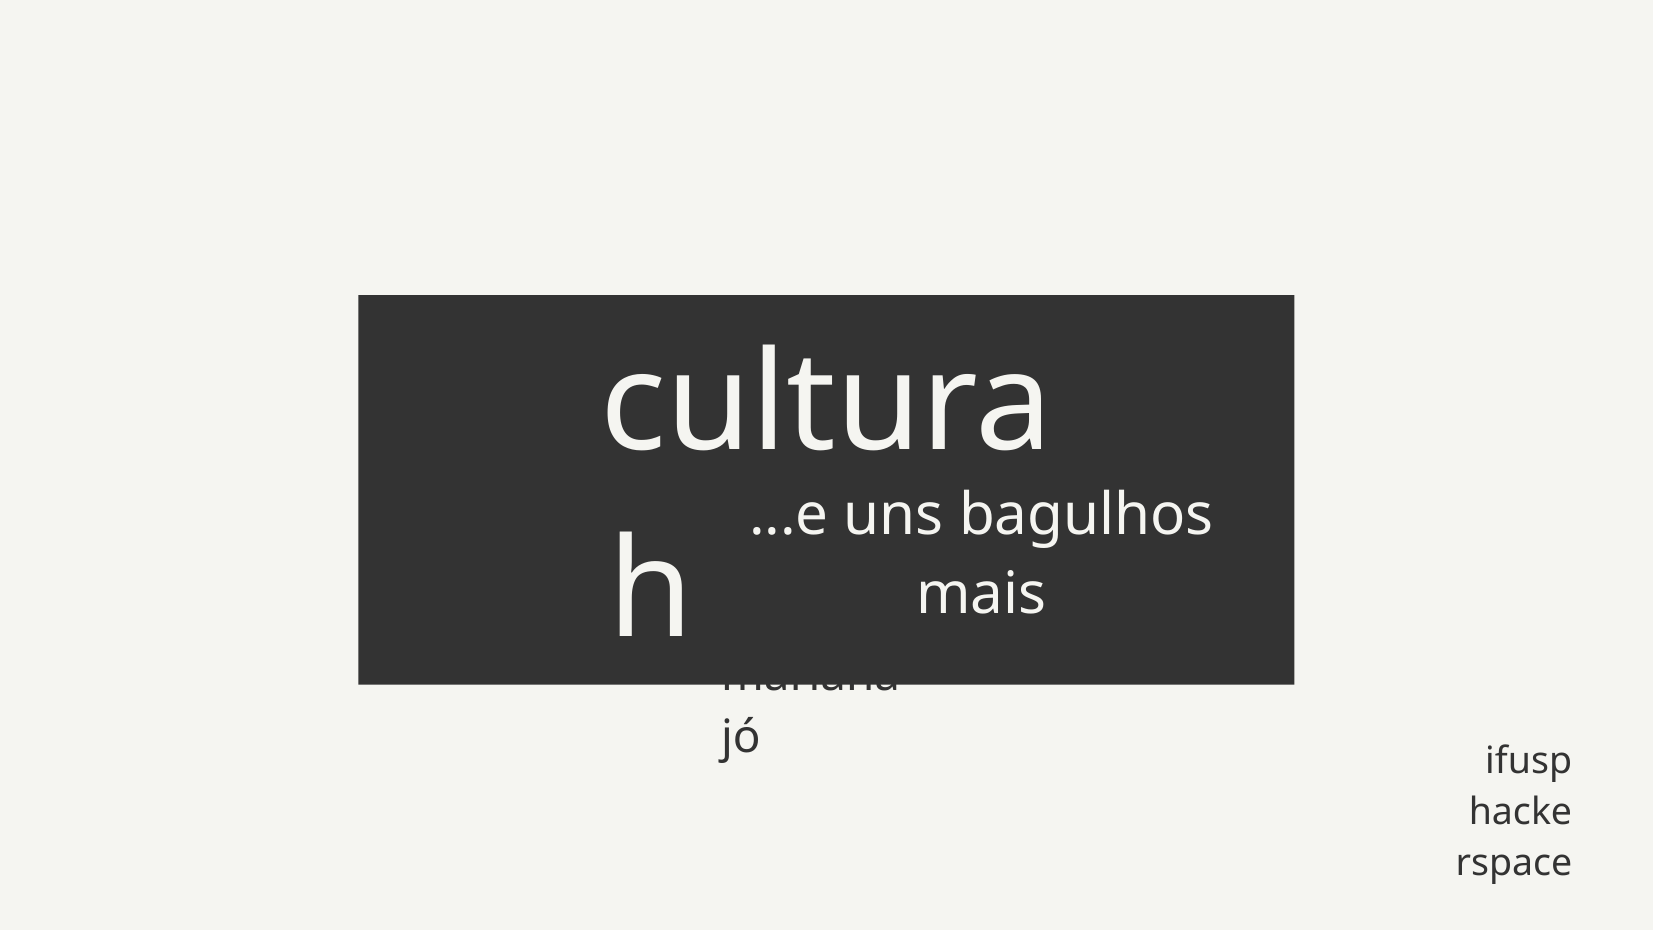

cultura hacker
...e uns bagulhos mais
mariana jó
ifusp
hackerspace